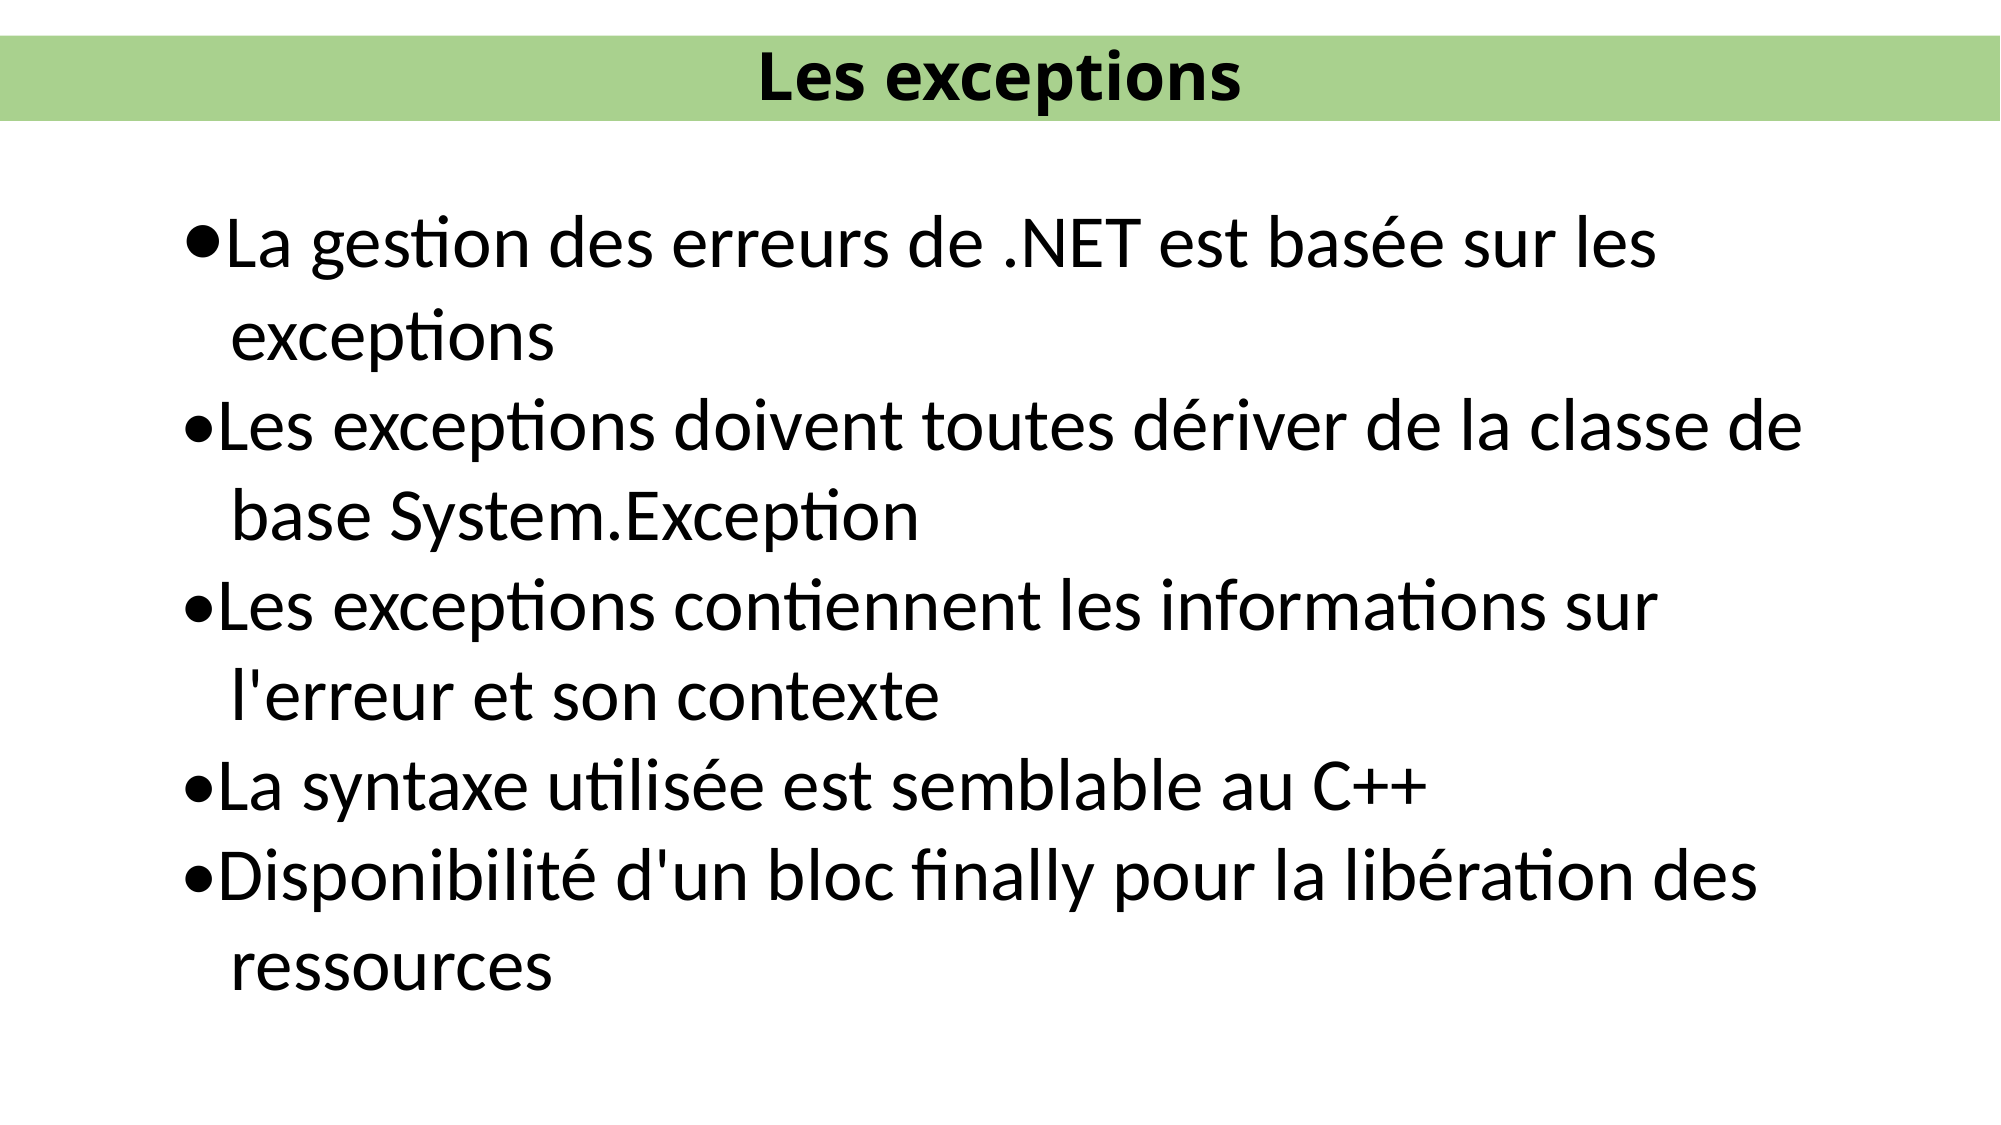

# Les exceptions
•La gestion des erreurs de .NET est basée sur les exceptions
•Les exceptions doivent toutes dériver de la classe de base System.Exception
•Les exceptions contiennent les informations sur l'erreur et son contexte
•La syntaxe utilisée est semblable au C++
•Disponibilité d'un bloc finally pour la libération des ressources